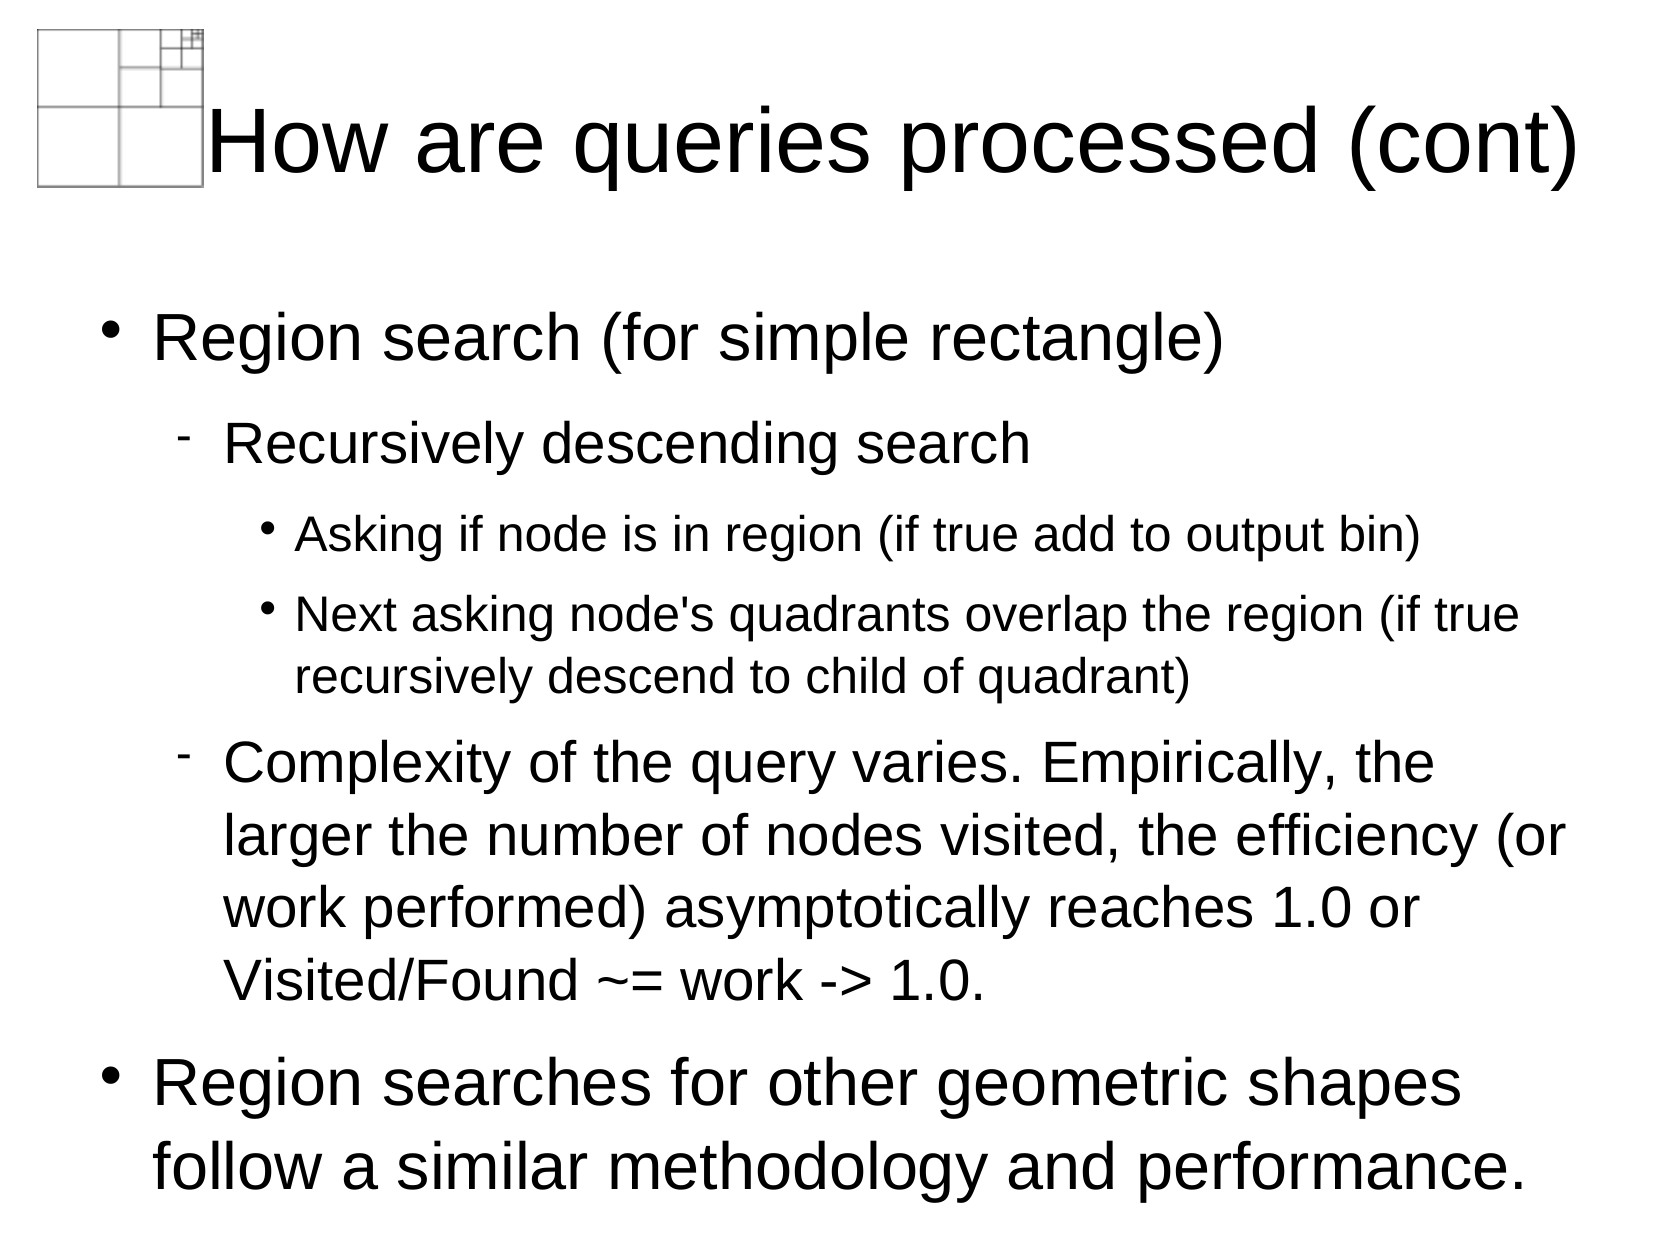

# How are queries processed (cont)‏
Region search (for simple rectangle)‏
Recursively descending search
Asking if node is in region (if true add to output bin)‏
Next asking node's quadrants overlap the region (if true recursively descend to child of quadrant)‏
Complexity of the query varies. Empirically, the larger the number of nodes visited, the efficiency (or work performed) asymptotically reaches 1.0 or Visited/Found ~= work -> 1.0.
Region searches for other geometric shapes follow a similar methodology and performance.